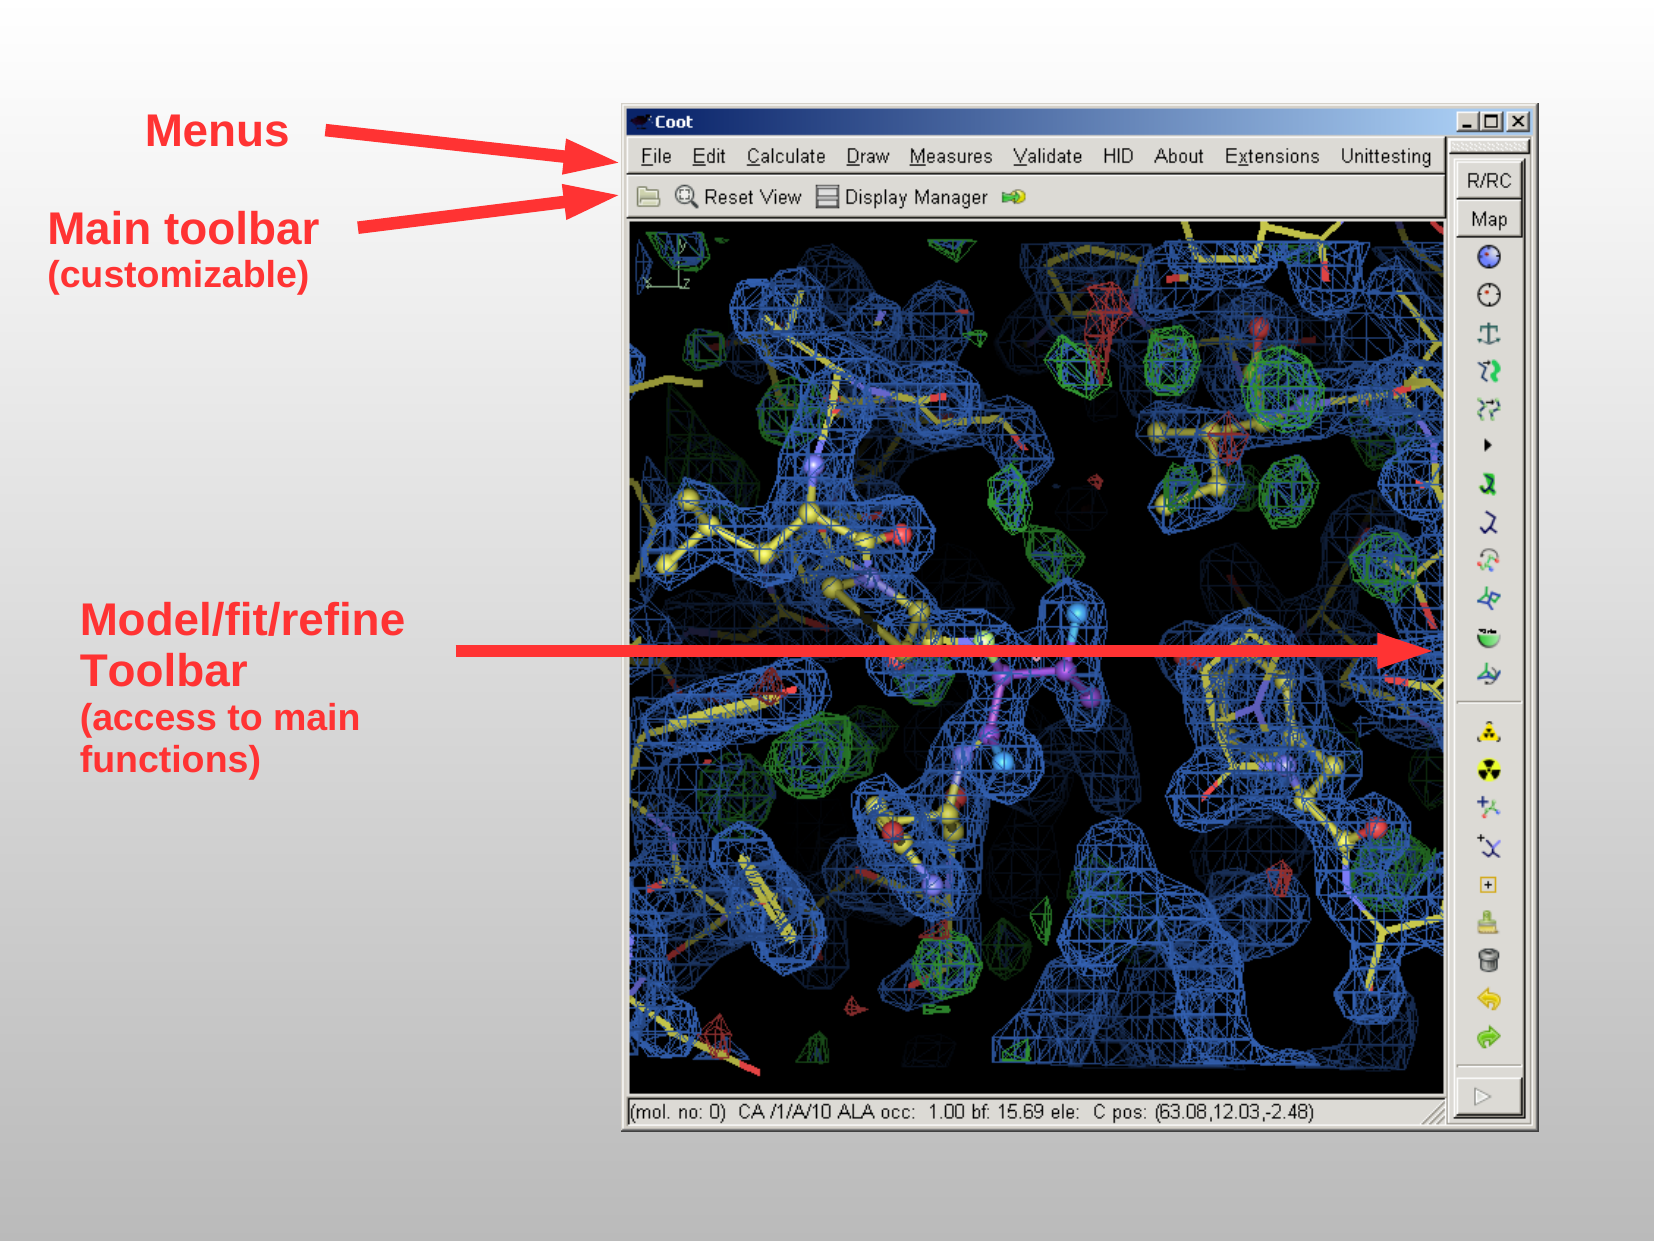

Menus
Main toolbar
(customizable)
Model/fit/refine
Toolbar
(access to main
functions)